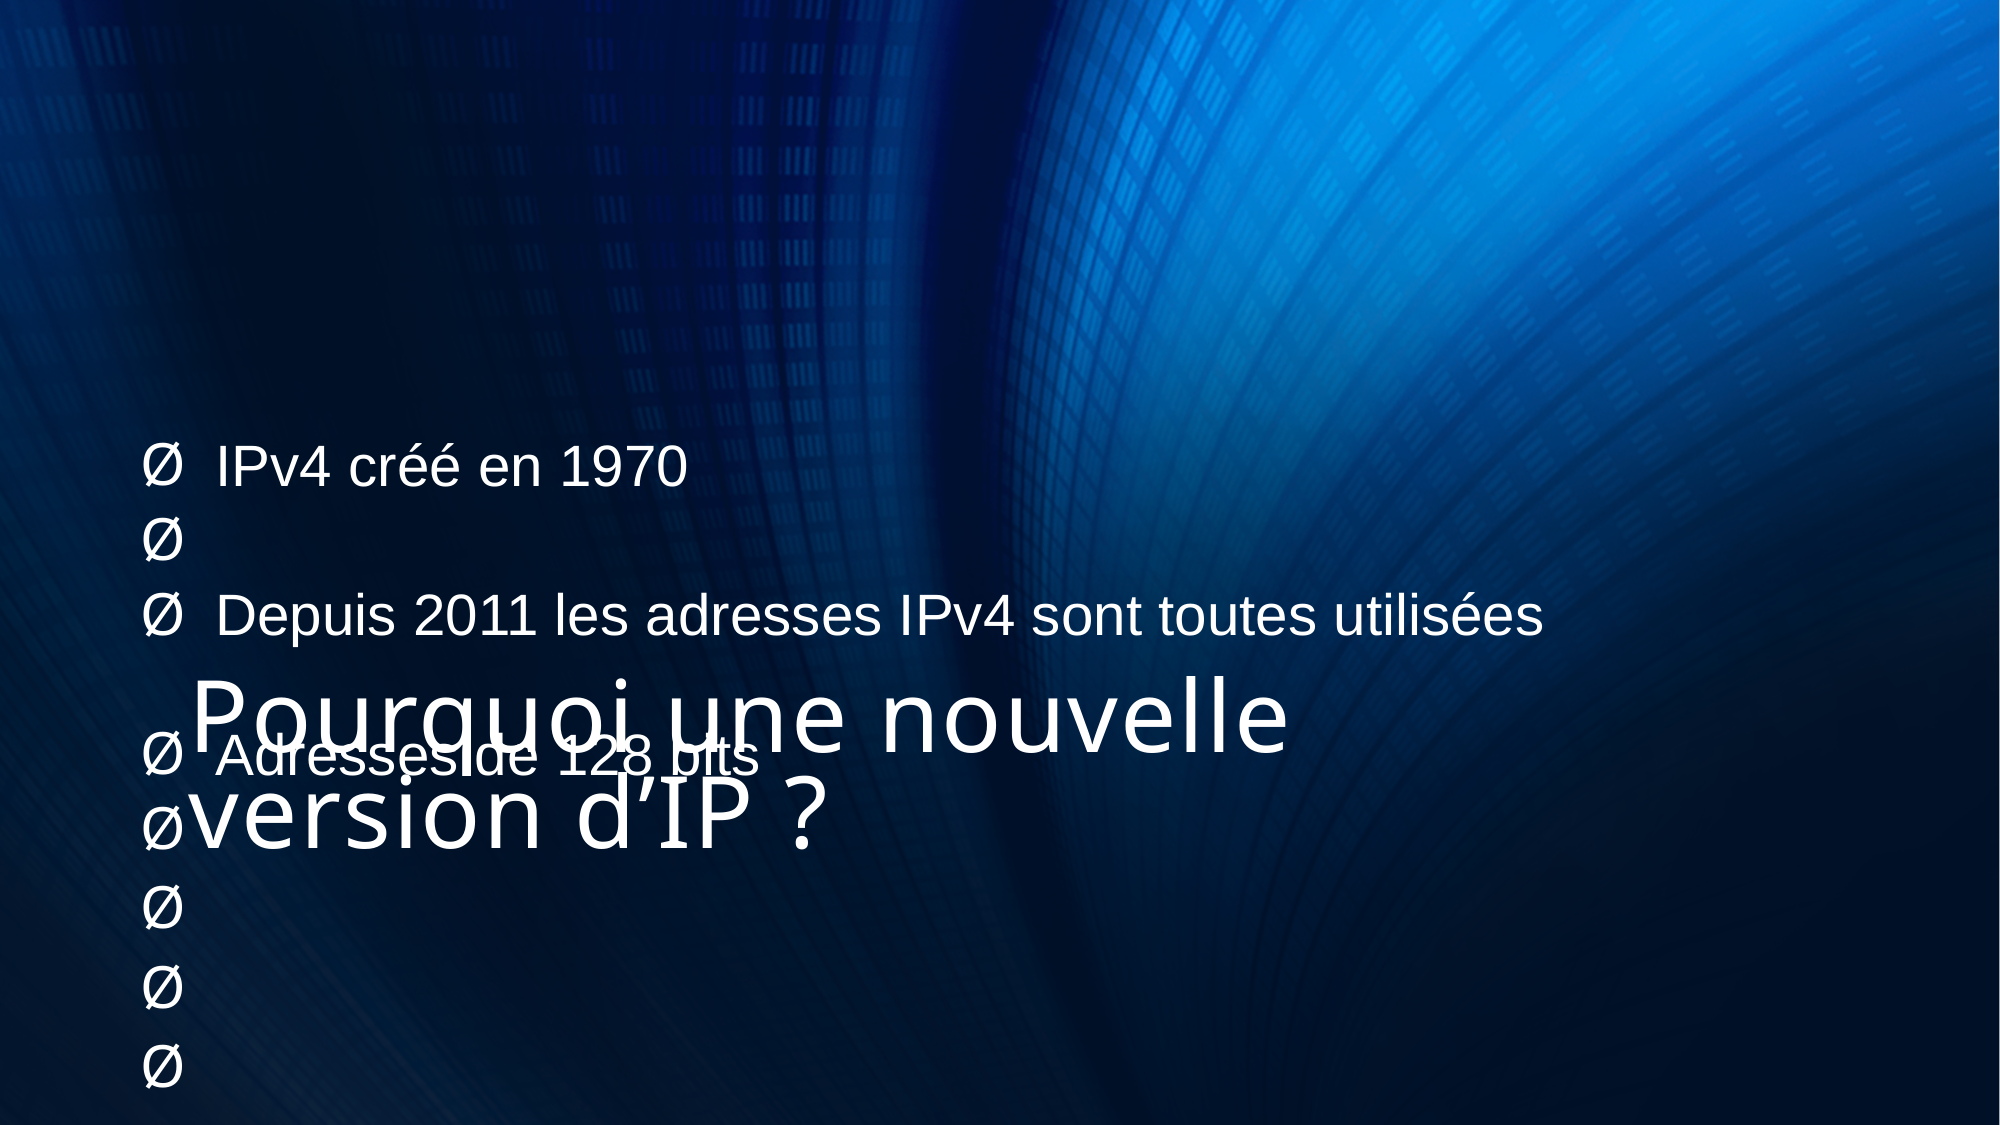

# Pourquoi une nouvelle version d’IP ?
IPv4 créé en 1970
Depuis 2011 les adresses IPv4 sont toutes utilisées
Adresses de 128 bits